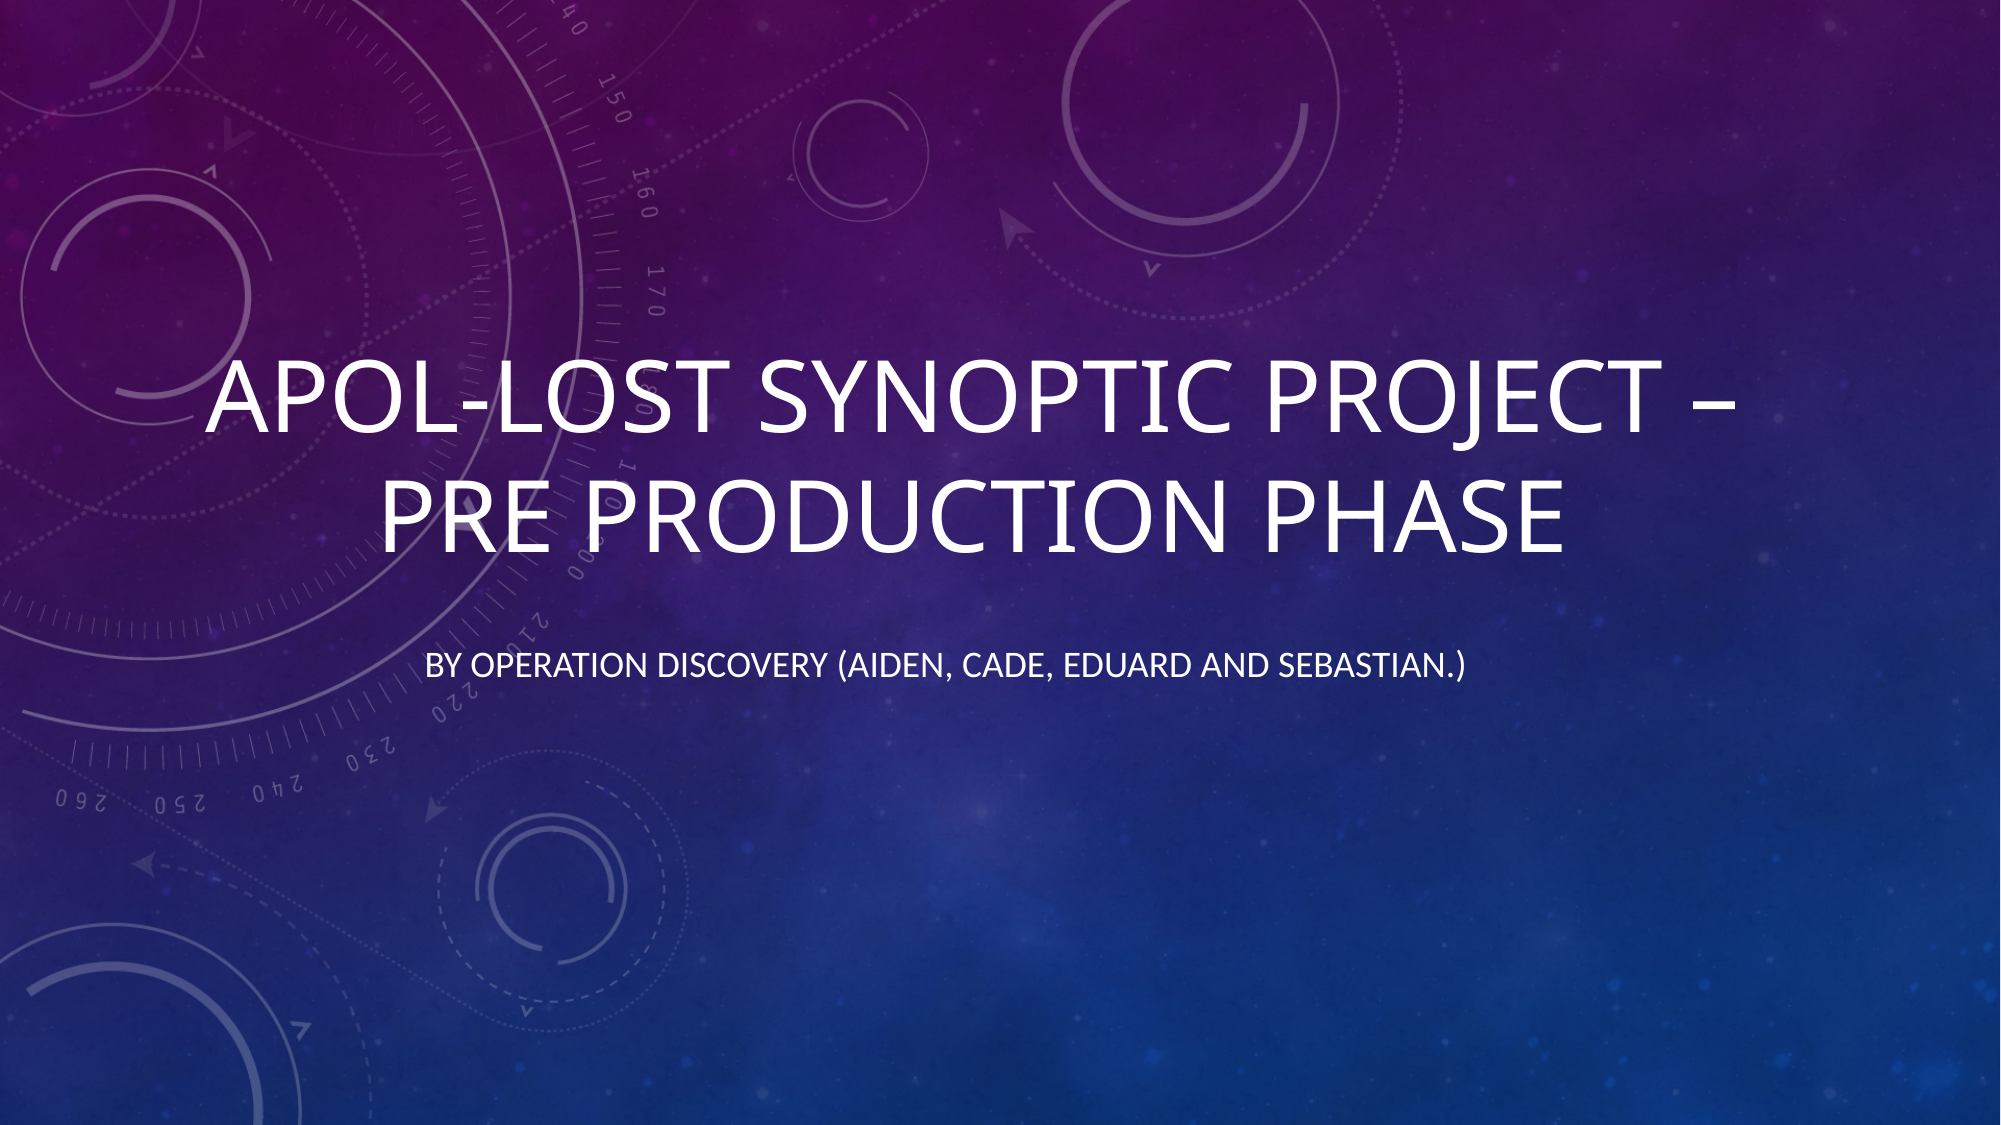

# Apol-lost Synoptic Project – Pre Production phase
By operation discovery (Aiden, Cade, Eduard and Sebastian.)